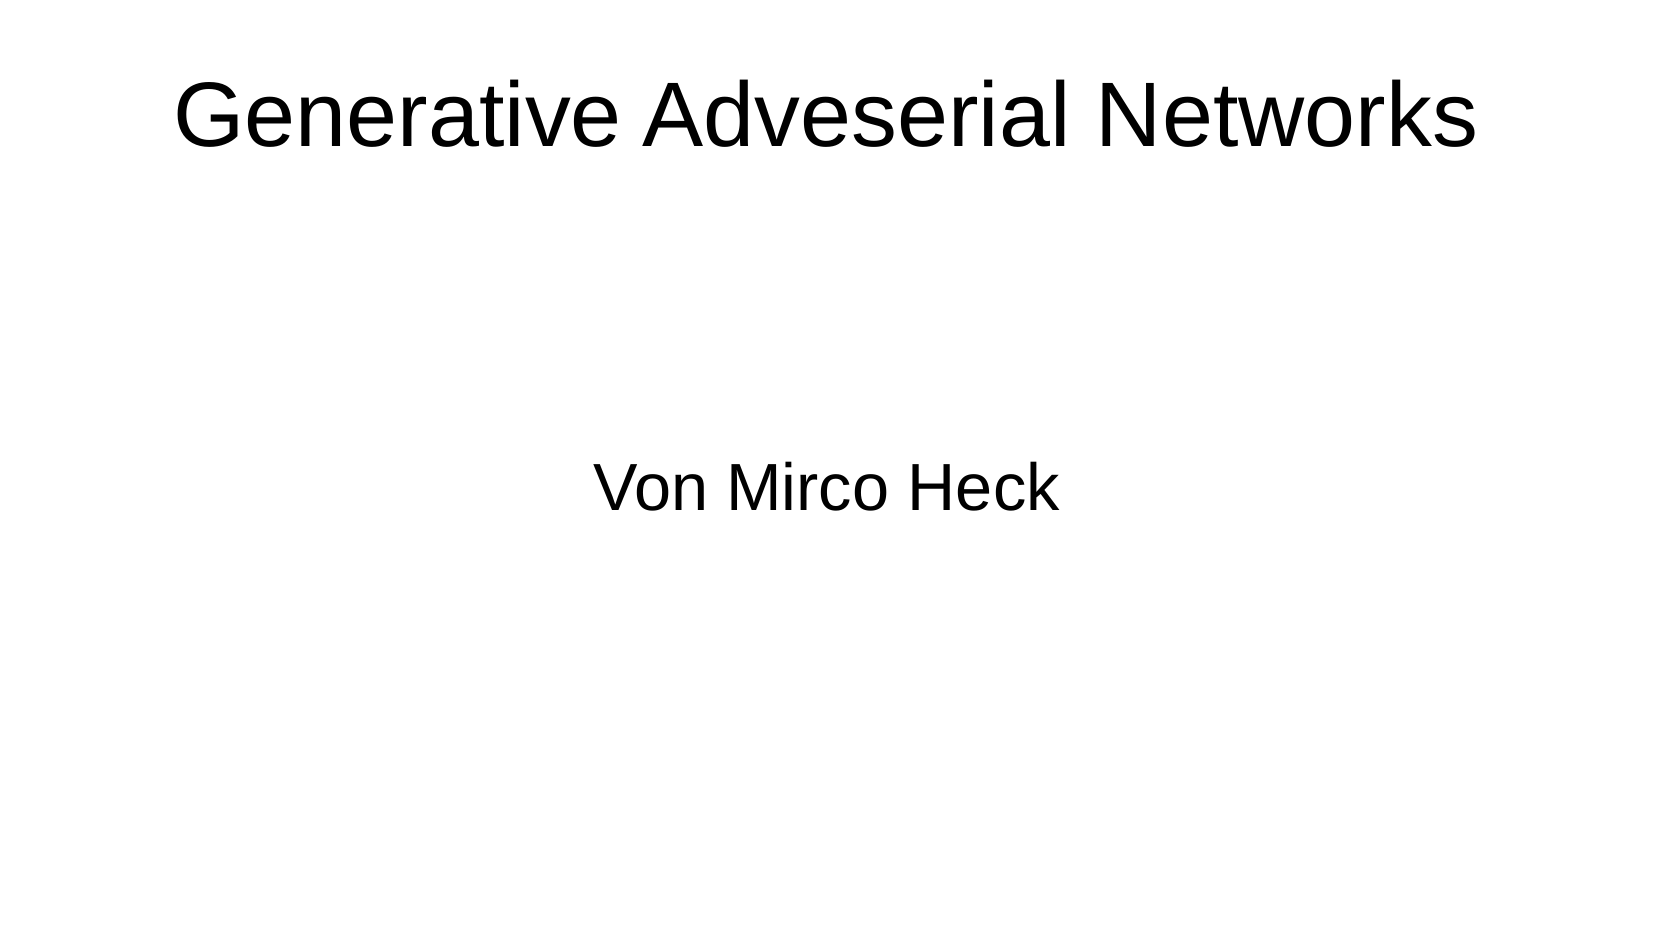

# Generative Adveserial Networks
Von Mirco Heck